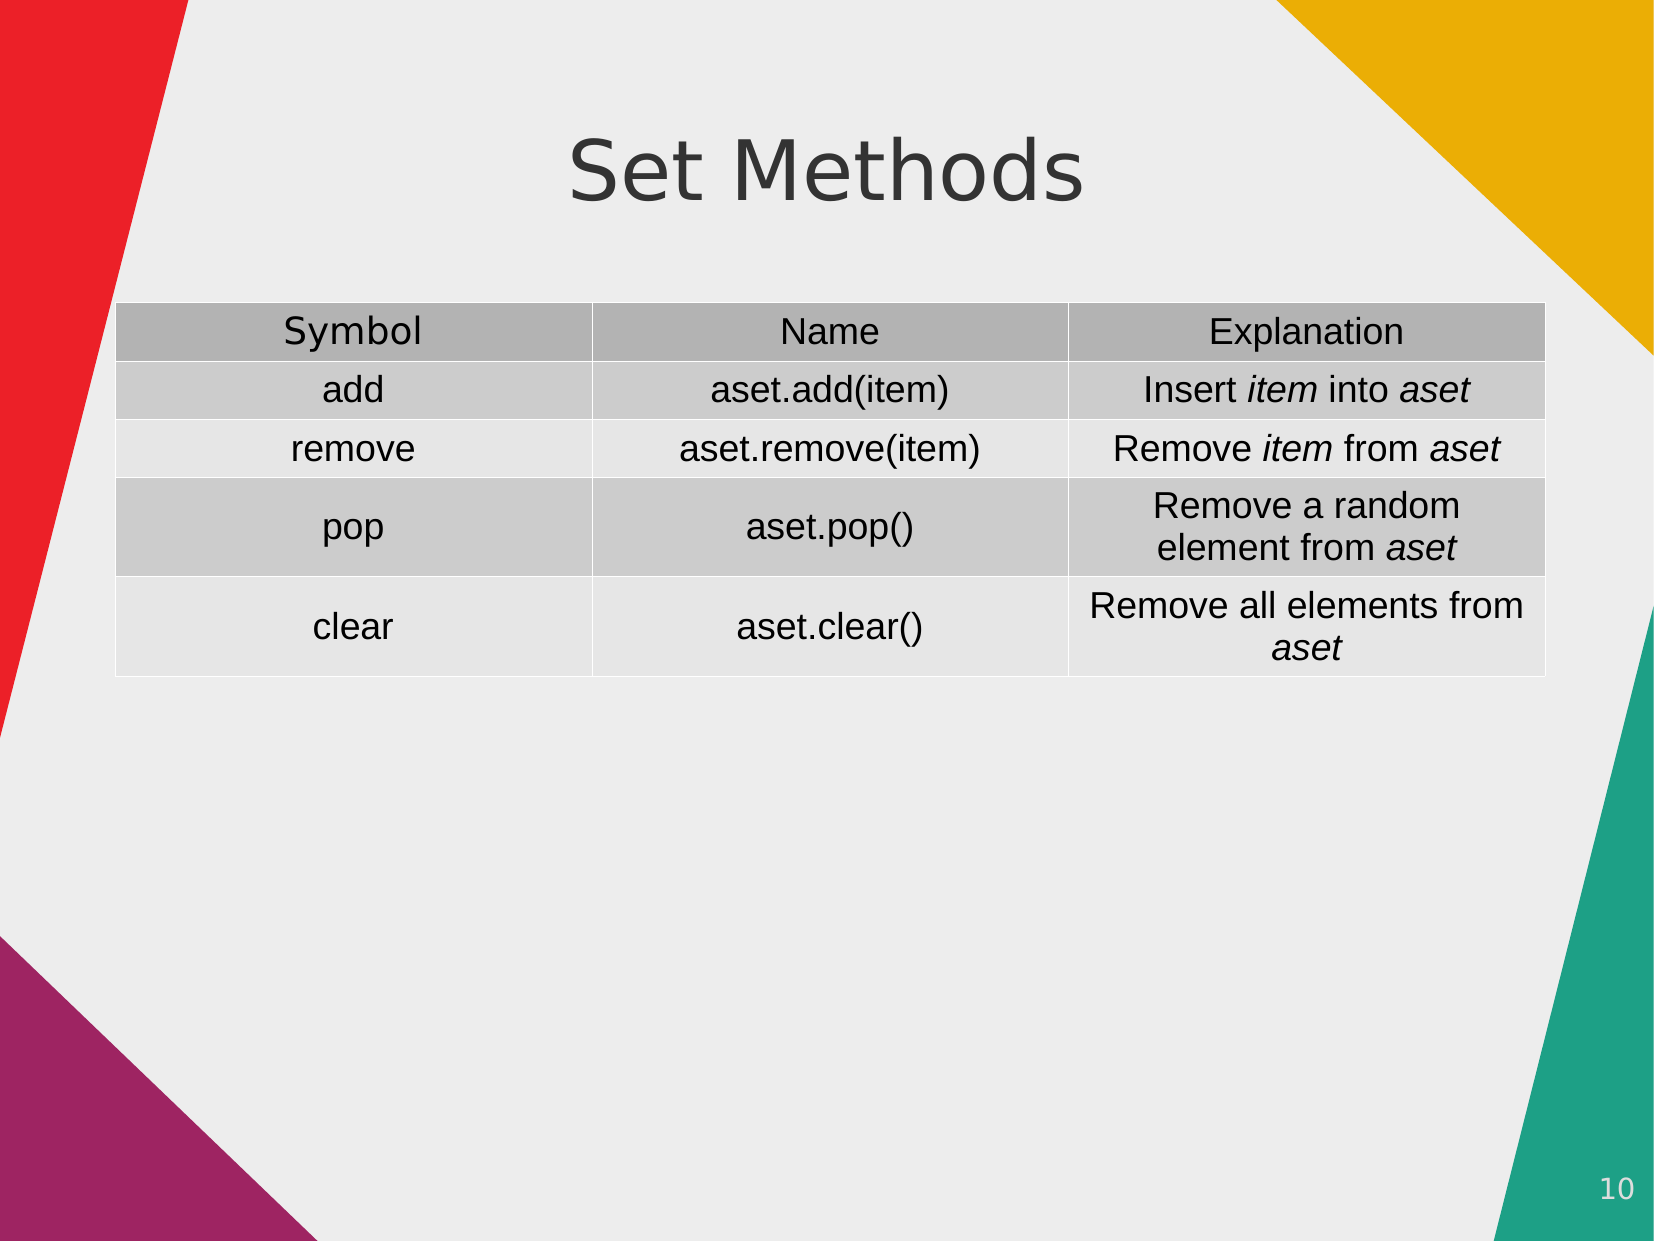

# Set Methods
| Symbol | Name | Explanation |
| --- | --- | --- |
| add | aset.add(item) | Insert item into aset |
| remove | aset.remove(item) | Remove item from aset |
| pop | aset.pop() | Remove a random element from aset |
| clear | aset.clear() | Remove all elements from aset |
10